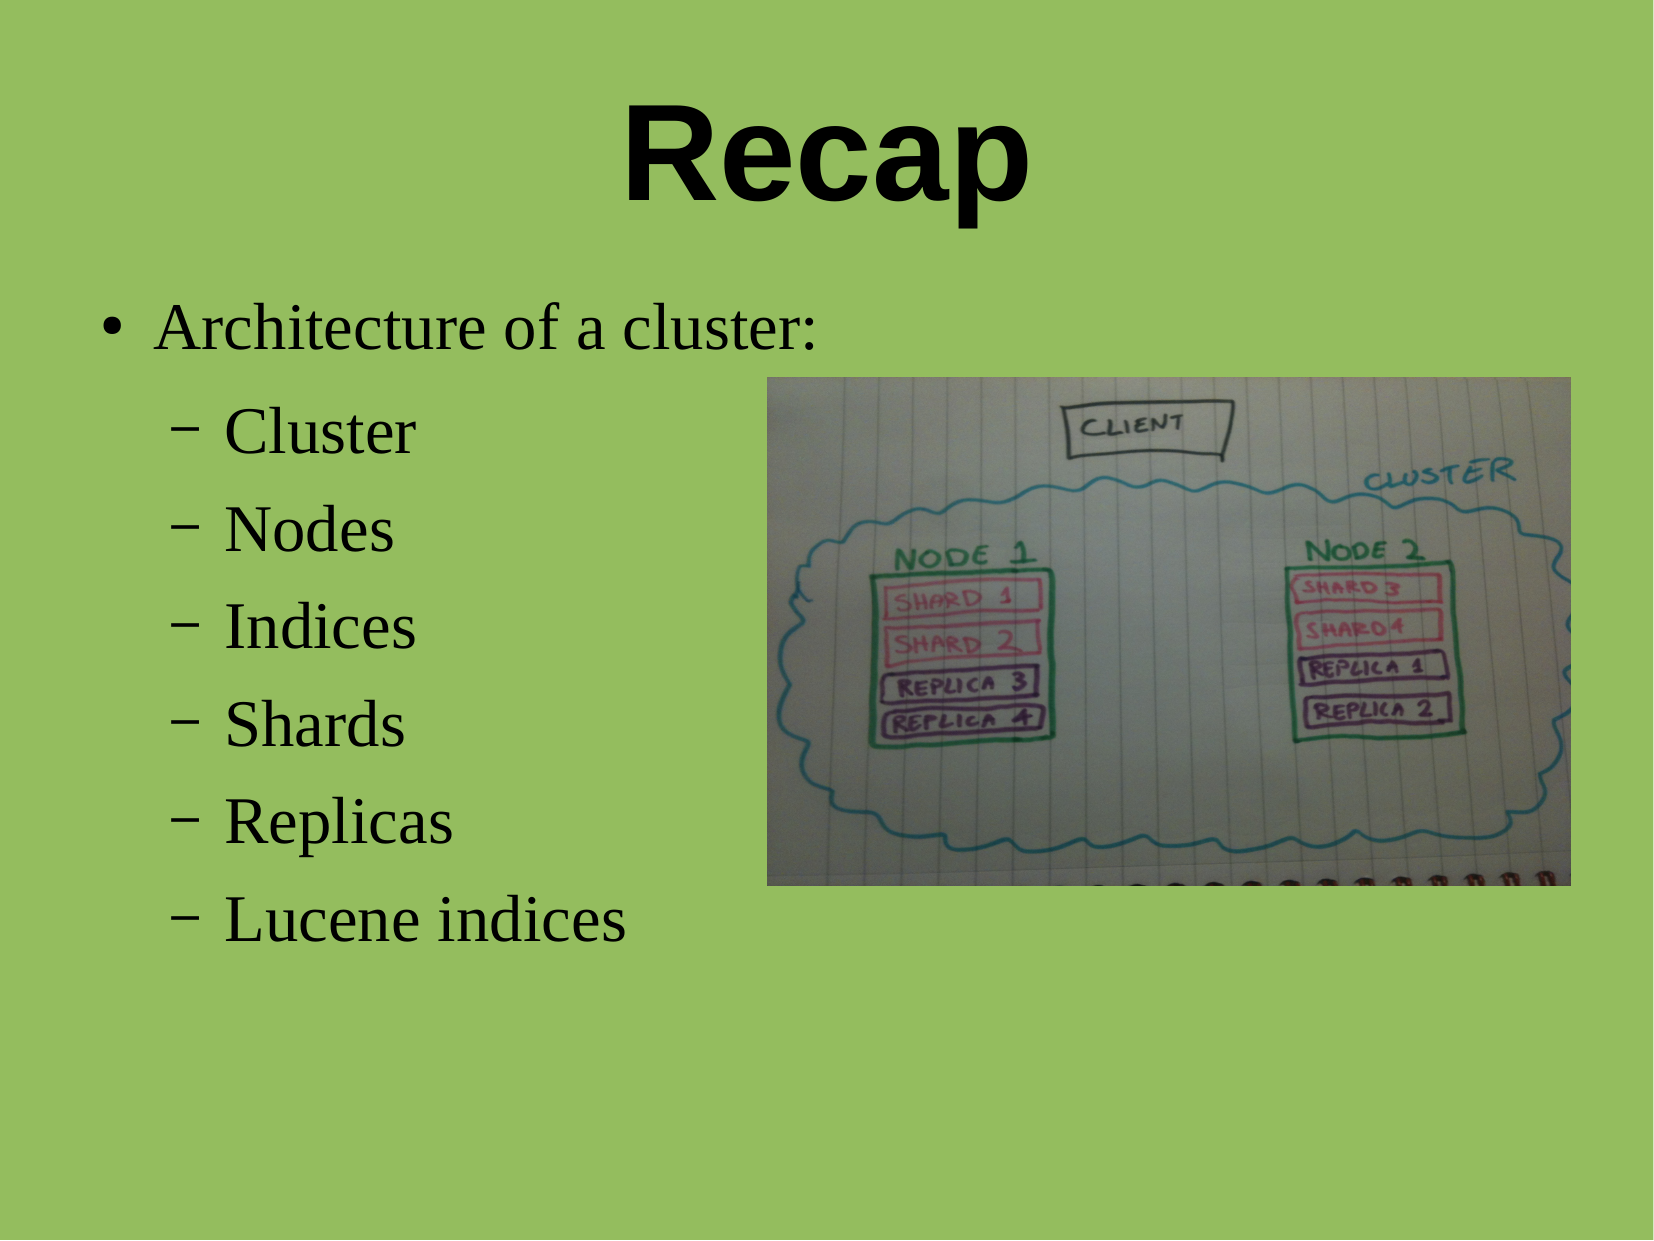

# Recap
Architecture of a cluster:
Cluster
Nodes
Indices
Shards
Replicas
Lucene indices